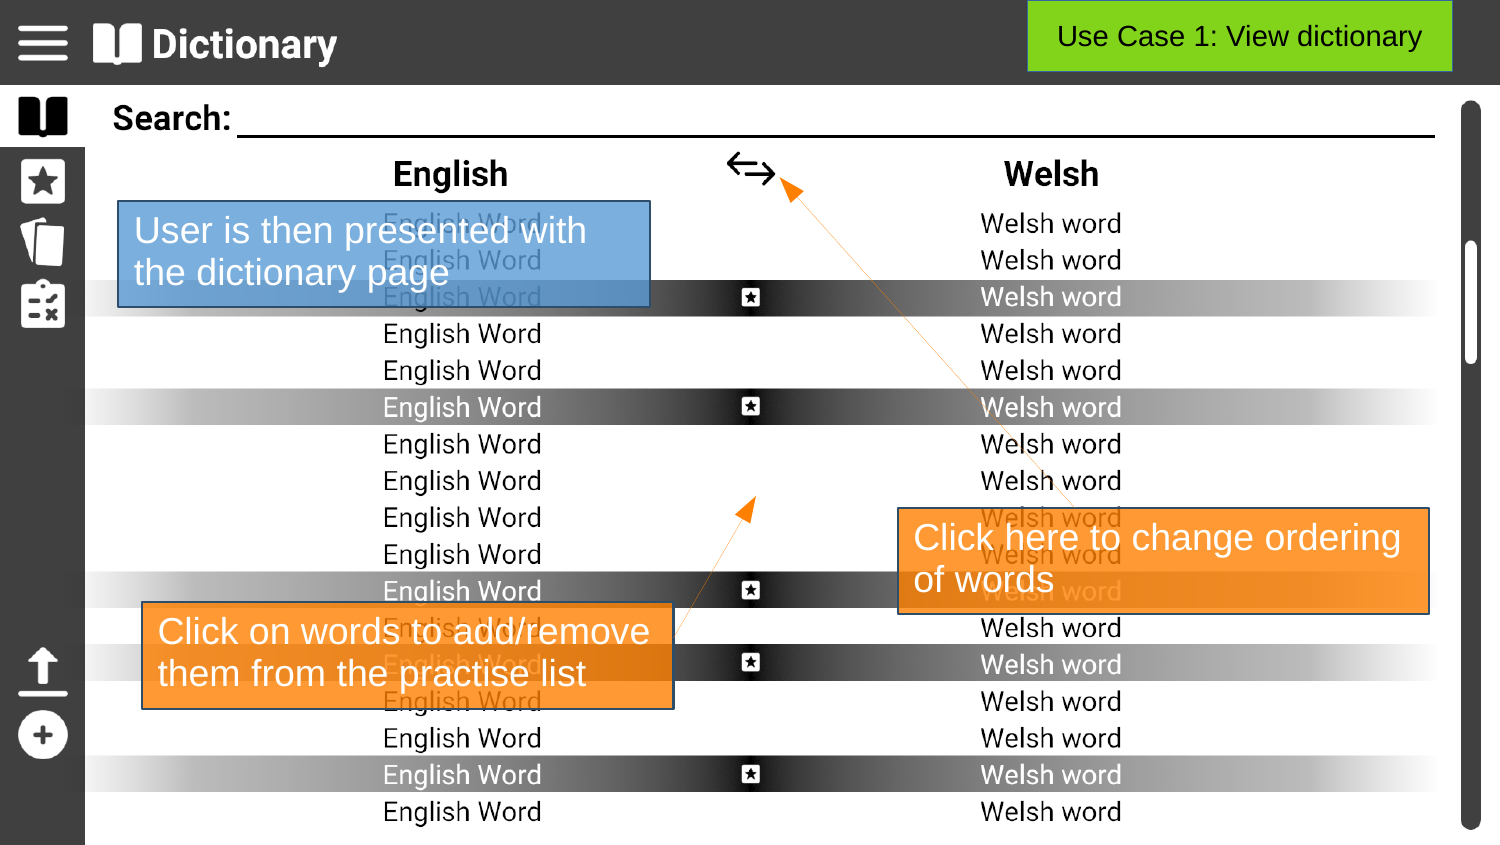

Use Case 1: View dictionary
User is then presented with the dictionary page
Click here to change ordering of words
Click on words to add/remove them from the practise list